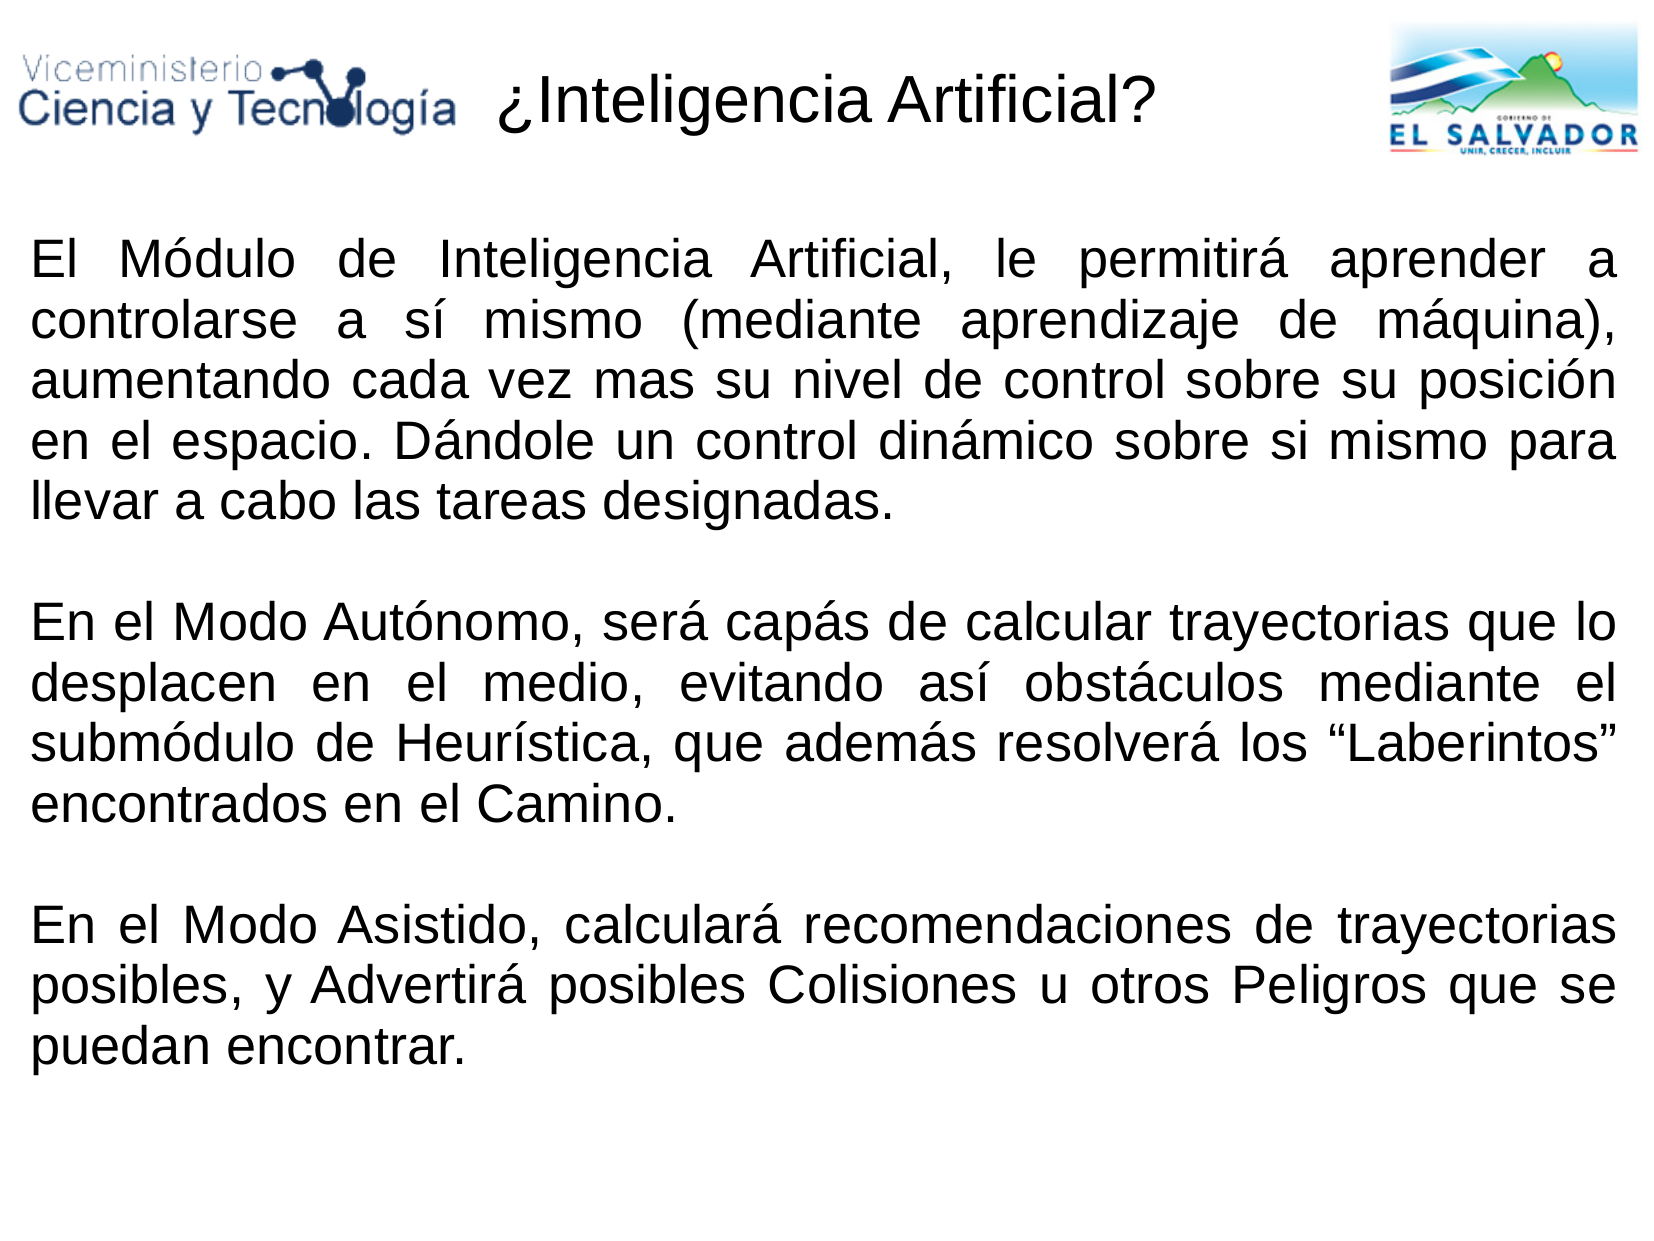

¿Inteligencia Artificial?
# El Módulo de Inteligencia Artificial, le permitirá aprender a controlarse a sí mismo (mediante aprendizaje de máquina), aumentando cada vez mas su nivel de control sobre su posición en el espacio. Dándole un control dinámico sobre si mismo para llevar a cabo las tareas designadas.
En el Modo Autónomo, será capás de calcular trayectorias que lo desplacen en el medio, evitando así obstáculos mediante el submódulo de Heurística, que además resolverá los “Laberintos” encontrados en el Camino.
En el Modo Asistido, calculará recomendaciones de trayectorias posibles, y Advertirá posibles Colisiones u otros Peligros que se puedan encontrar.